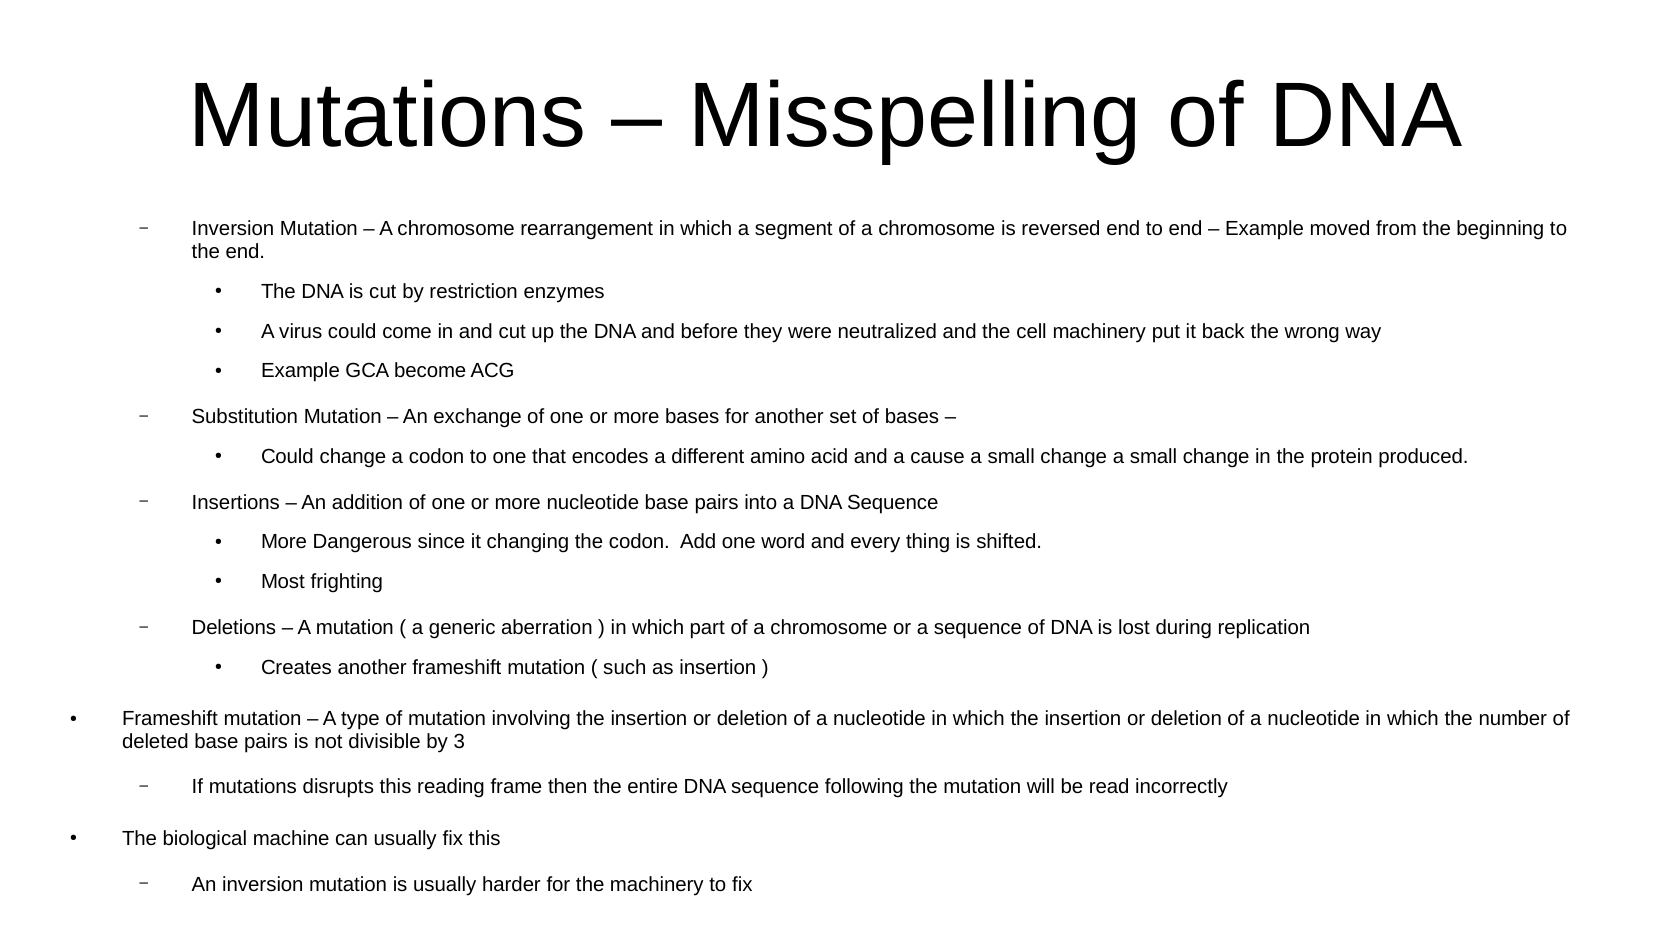

# Mutations – Misspelling of DNA
Inversion Mutation – A chromosome rearrangement in which a segment of a chromosome is reversed end to end – Example moved from the beginning to the end.
The DNA is cut by restriction enzymes
A virus could come in and cut up the DNA and before they were neutralized and the cell machinery put it back the wrong way
Example GCA become ACG
Substitution Mutation – An exchange of one or more bases for another set of bases –
Could change a codon to one that encodes a different amino acid and a cause a small change a small change in the protein produced.
Insertions – An addition of one or more nucleotide base pairs into a DNA Sequence
More Dangerous since it changing the codon. Add one word and every thing is shifted.
Most frighting
Deletions – A mutation ( a generic aberration ) in which part of a chromosome or a sequence of DNA is lost during replication
Creates another frameshift mutation ( such as insertion )
Frameshift mutation – A type of mutation involving the insertion or deletion of a nucleotide in which the insertion or deletion of a nucleotide in which the number of deleted base pairs is not divisible by 3
If mutations disrupts this reading frame then the entire DNA sequence following the mutation will be read incorrectly
The biological machine can usually fix this
An inversion mutation is usually harder for the machinery to fix